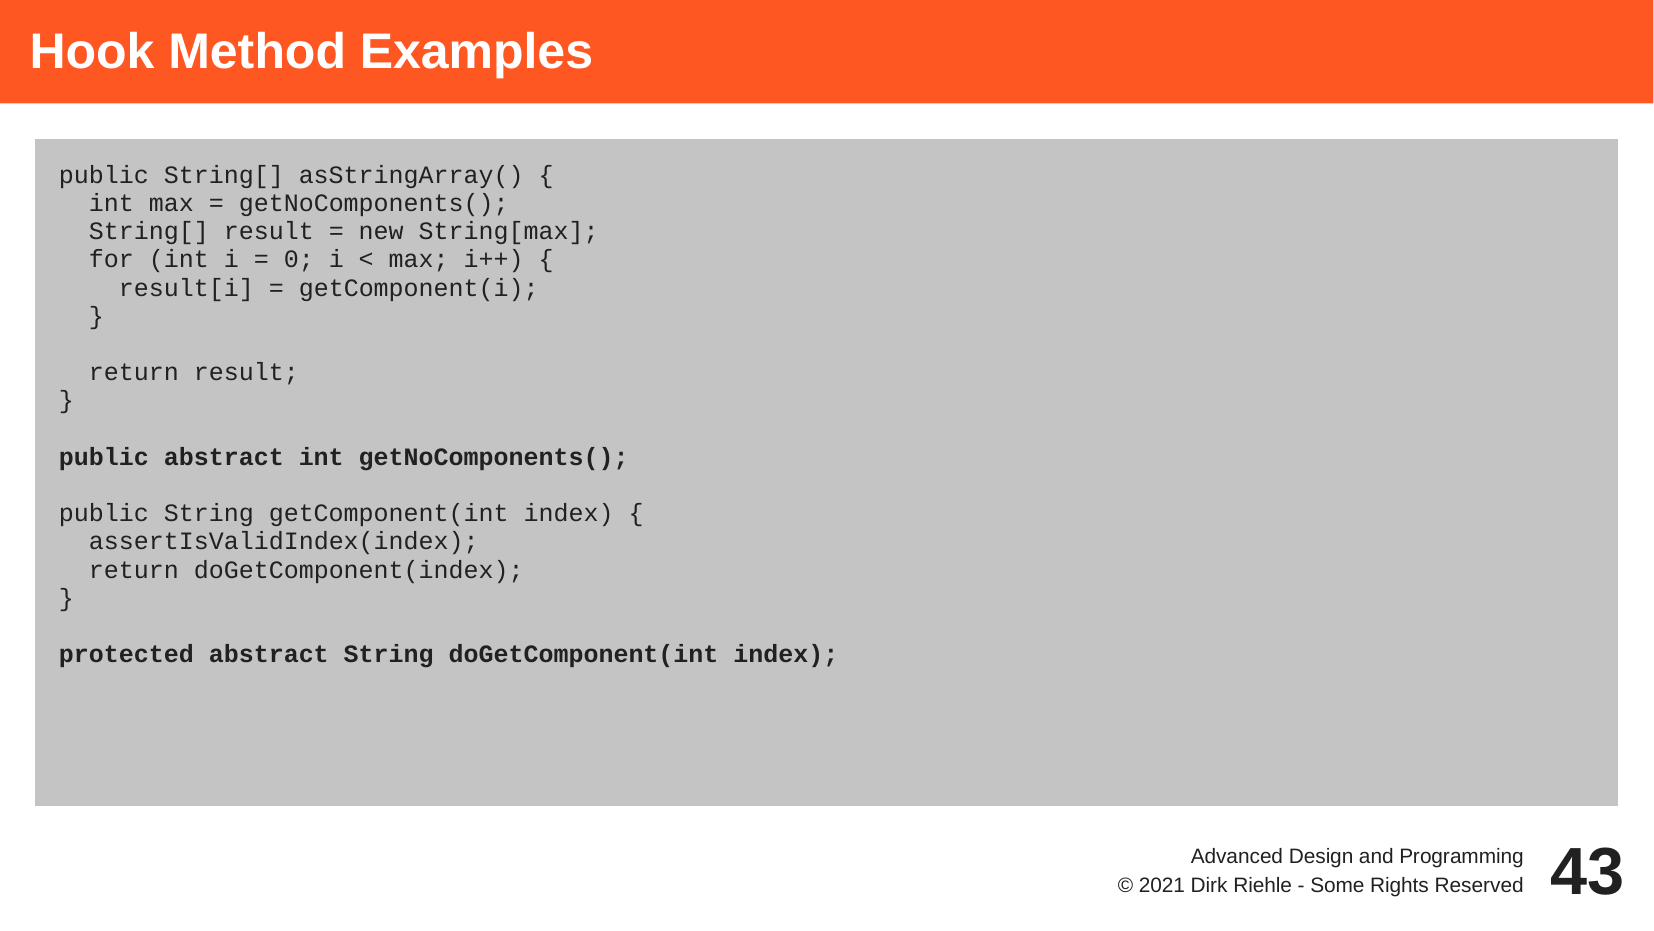

# Hook Method Examples
public String[] asStringArray() {
 int max = getNoComponents();
 String[] result = new String[max];
 for (int i = 0; i < max; i++) {
 result[i] = getComponent(i);
 }
 return result;
}
public abstract int getNoComponents();
public String getComponent(int index) {
 assertIsValidIndex(index);
 return doGetComponent(index);
}
protected abstract String doGetComponent(int index);
Advanced Design and Programming
43
© 2021 Dirk Riehle - Some Rights Reserved